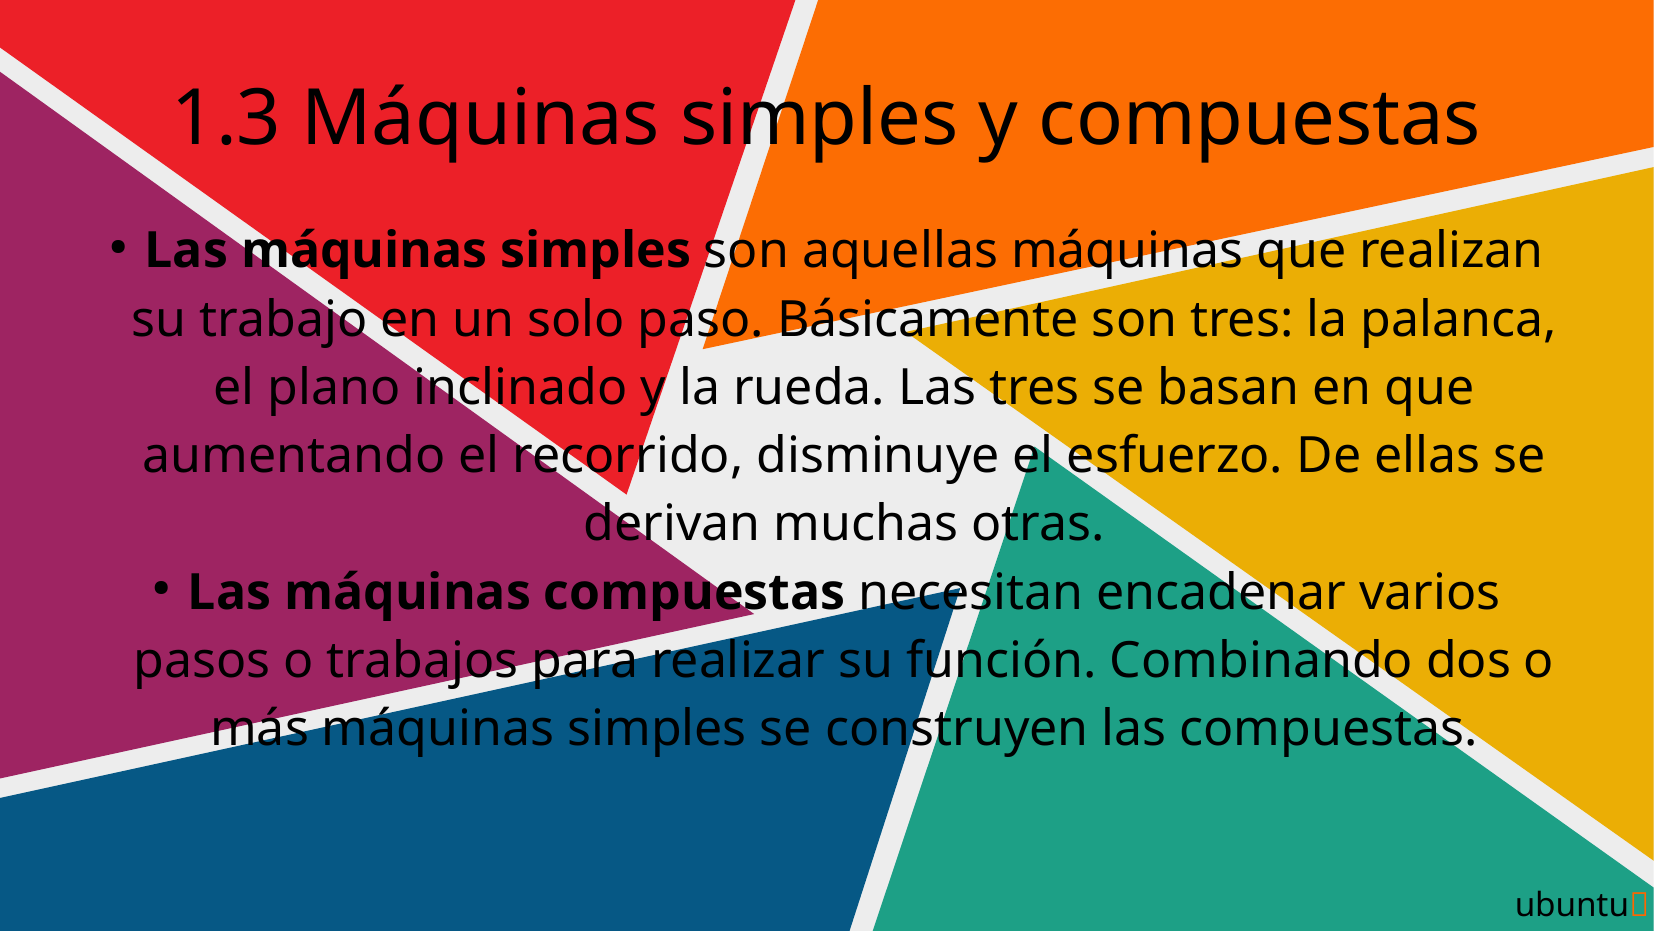

# 1.3 Máquinas simples y compuestas
Las máquinas simples son aquellas máquinas que realizan su trabajo en un solo paso. Básicamente son tres: la palanca, el plano inclinado y la rueda. Las tres se basan en que aumentando el recorrido, disminuye el esfuerzo. De ellas se derivan muchas otras.
Las máquinas compuestas necesitan encadenar varios pasos o trabajos para realizar su función. Combinando dos o más máquinas simples se construyen las compuestas.
ubuntu